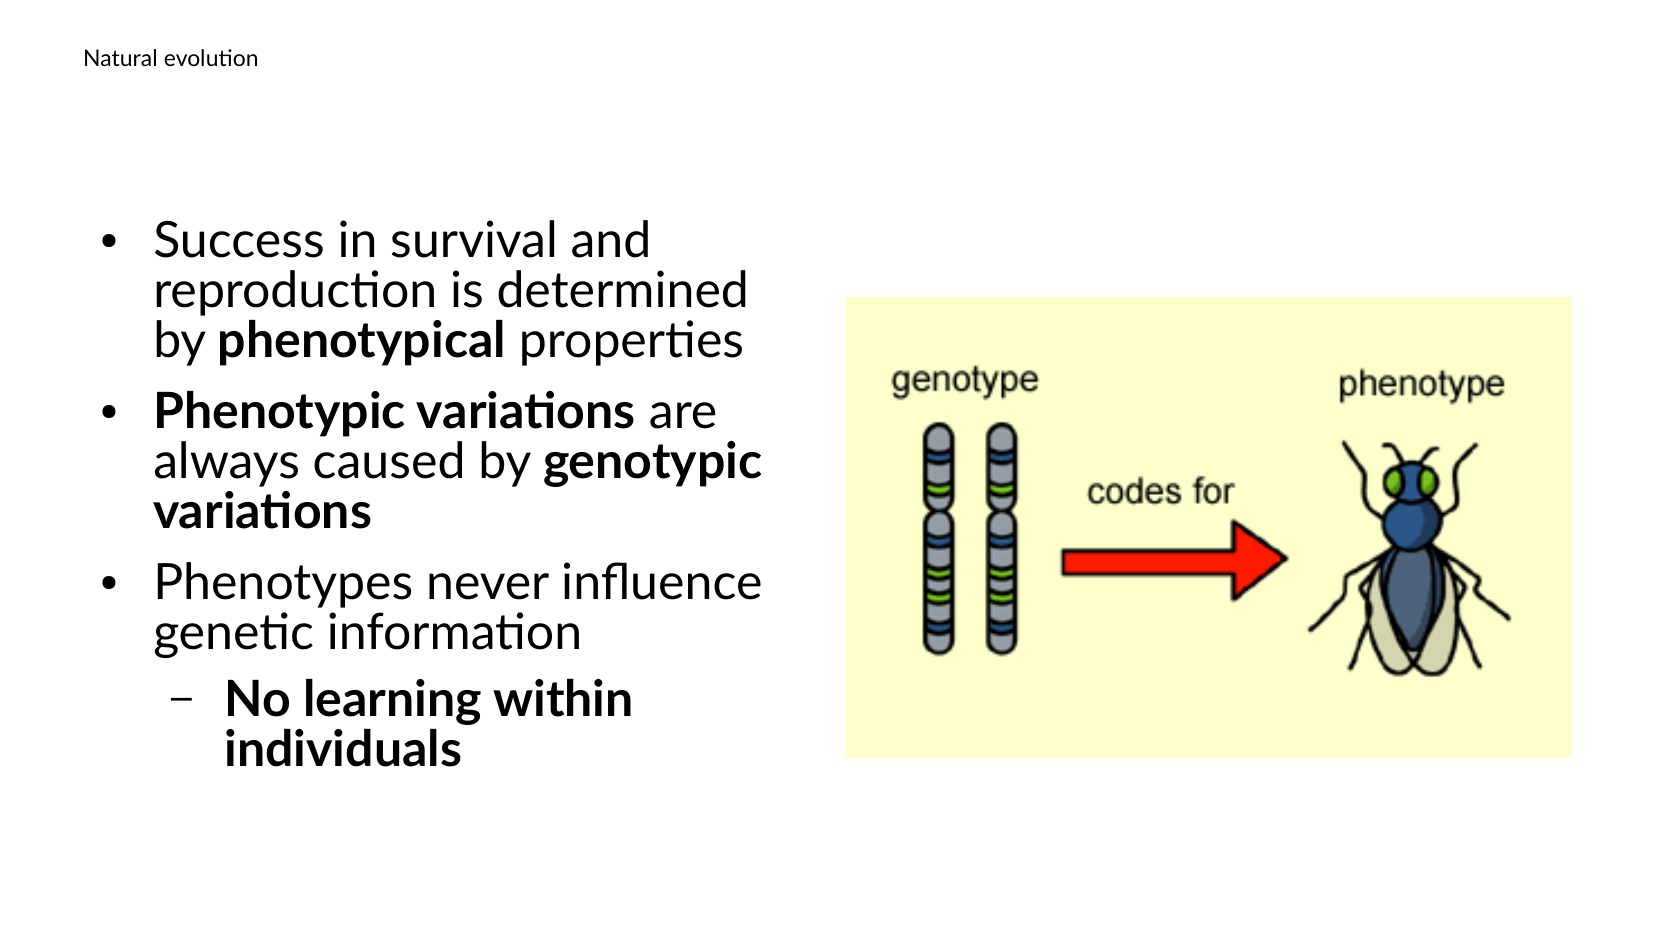

# Natural evolution
Success in survival and reproduction is determined by phenotypical properties
Phenotypic variations are always caused by genotypic variations
Phenotypes never influence genetic information
No learning within individuals